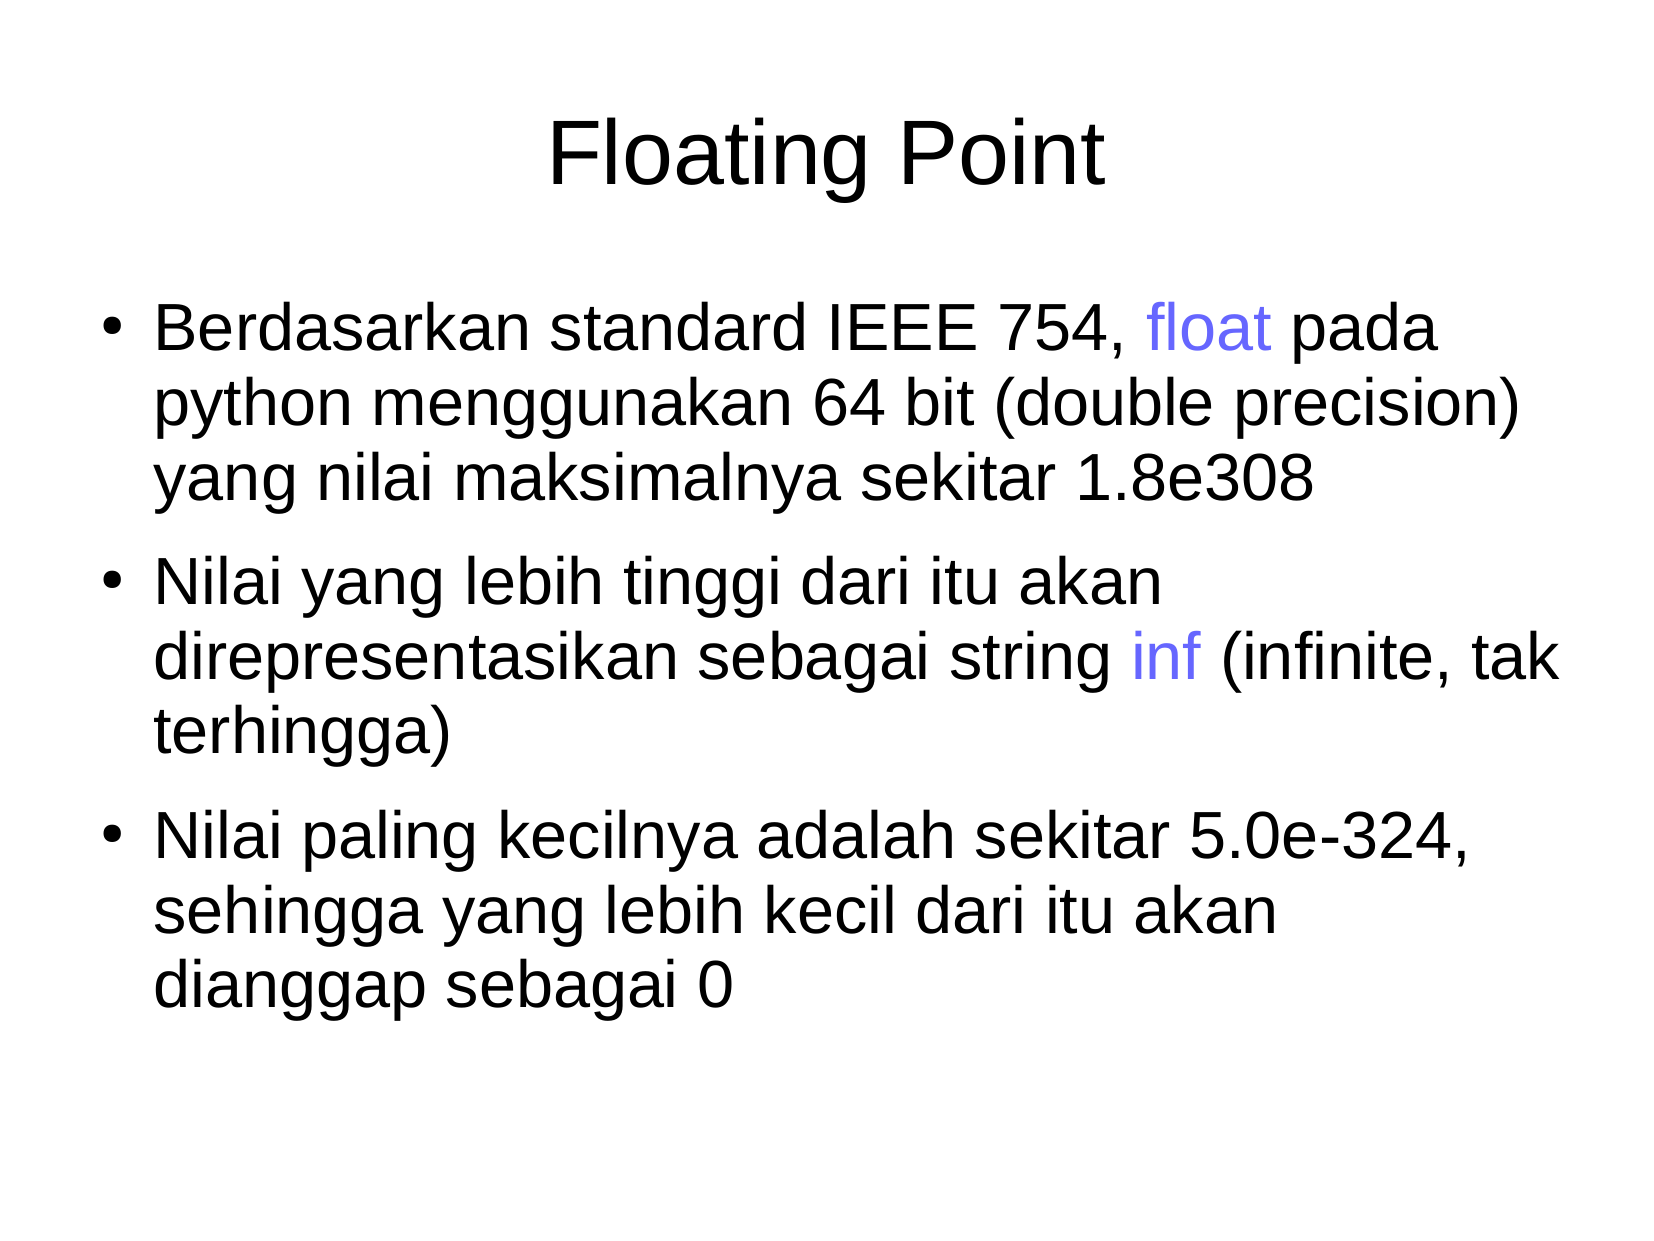

# Floating Point
Berdasarkan standard IEEE 754, float pada python menggunakan 64 bit (double precision) yang nilai maksimalnya sekitar 1.8e308
Nilai yang lebih tinggi dari itu akan direpresentasikan sebagai string inf (infinite, tak terhingga)
Nilai paling kecilnya adalah sekitar 5.0e-324, sehingga yang lebih kecil dari itu akan dianggap sebagai 0